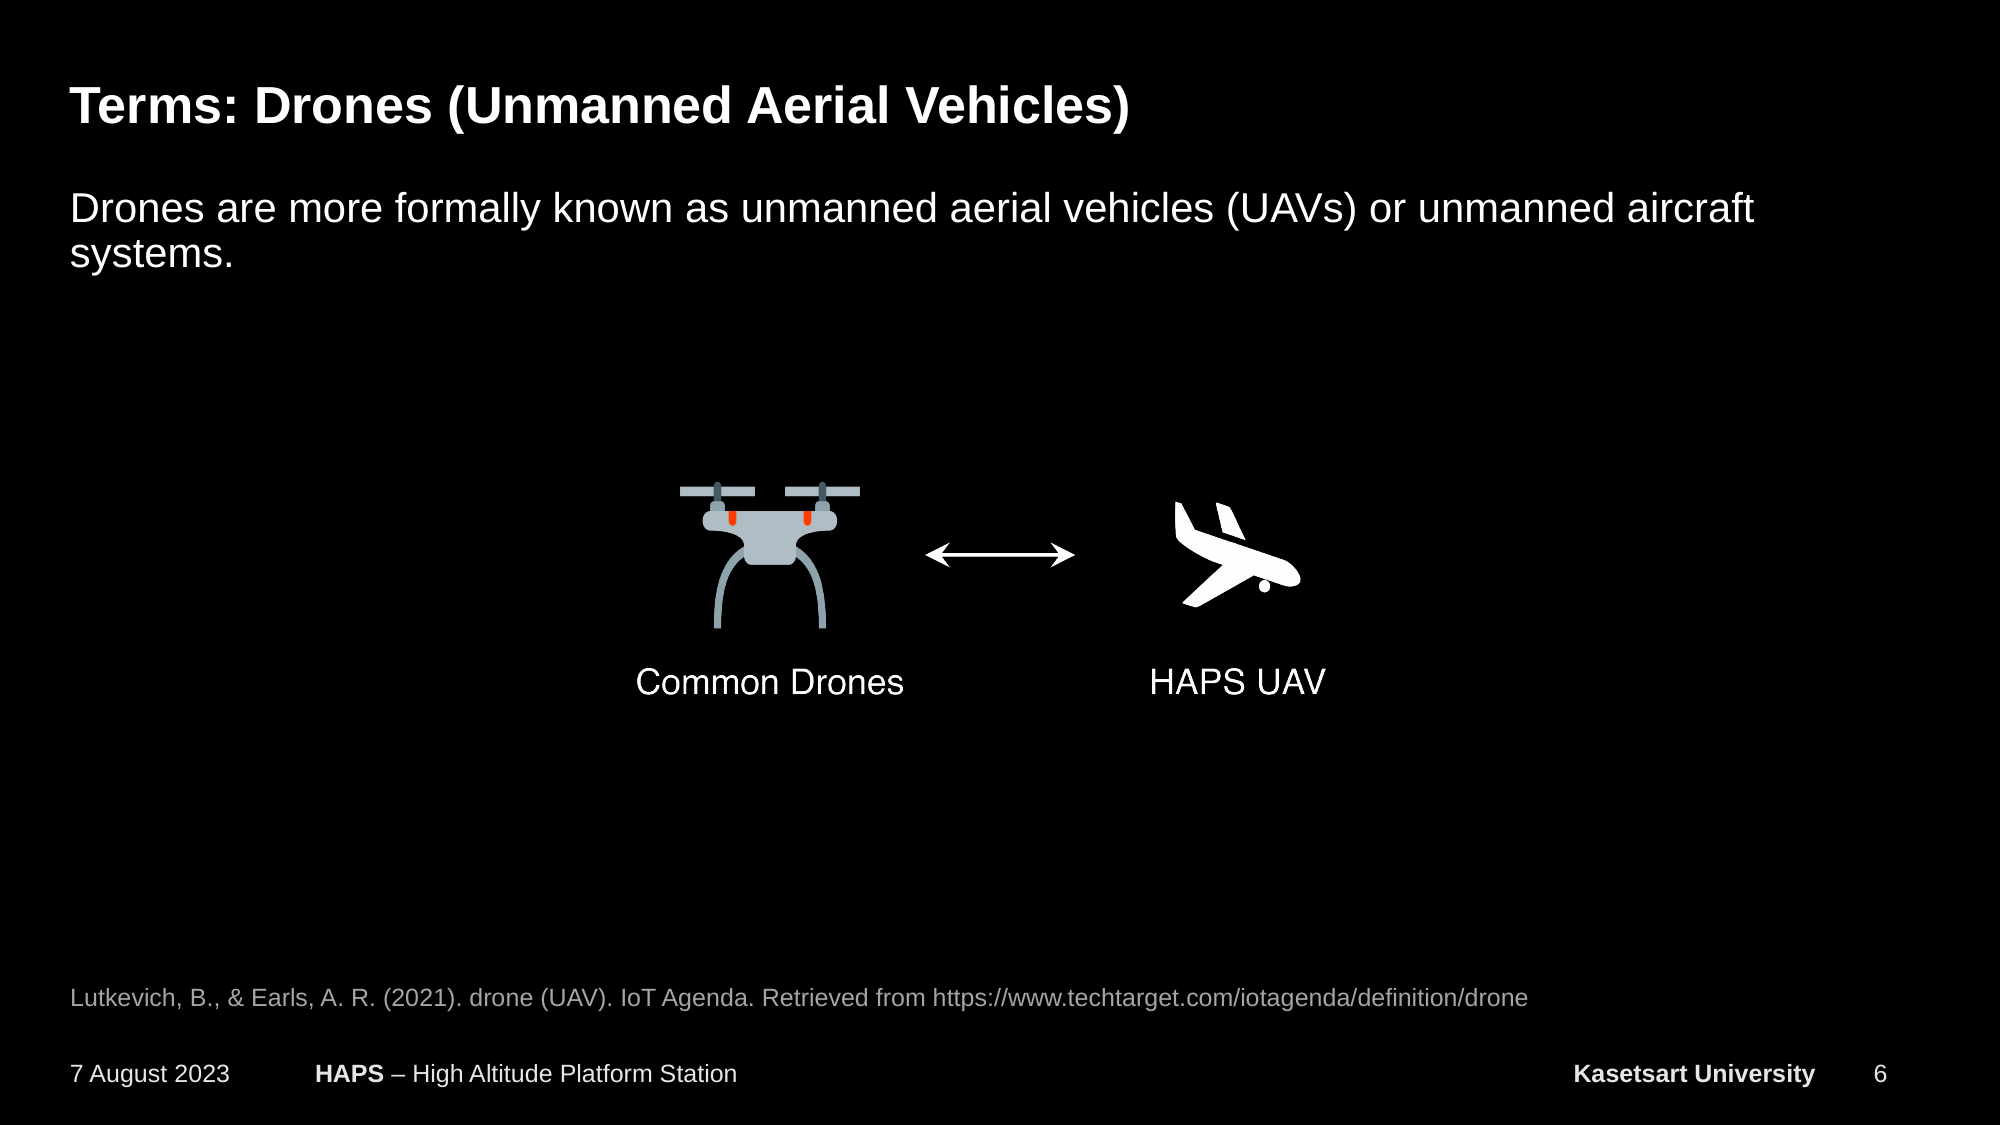

# Terms: Drones (Unmanned Aerial Vehicles)
Drones are more formally known as unmanned aerial vehicles (UAVs) or unmanned aircraft systems.
Lutkevich, B., & Earls, A. R. (2021). drone (UAV). IoT Agenda. Retrieved from https://www.techtarget.com/iotagenda/definition/drone
7 August 2023
HAPS – High Altitude Platform Station	Kasetsart University
6